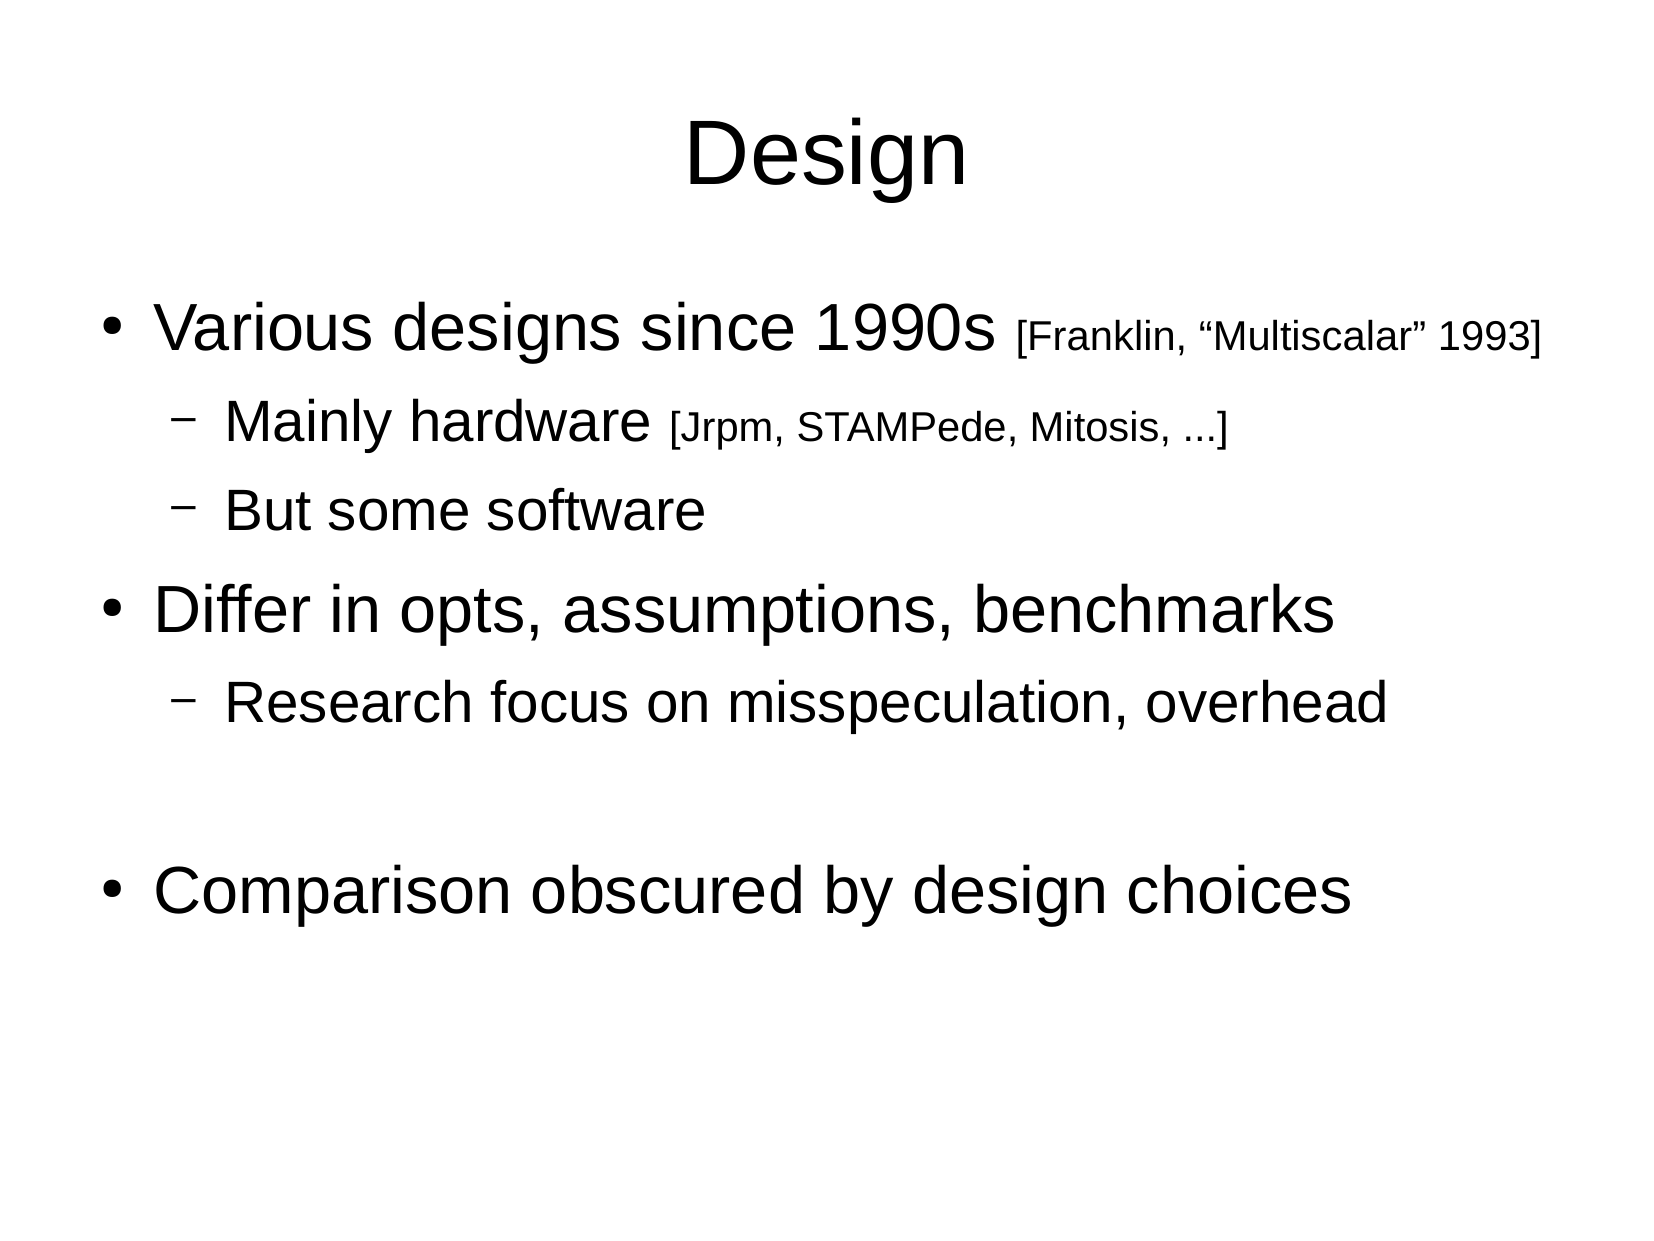

# Design
Various designs since 1990s [Franklin, “Multiscalar” 1993]
Mainly hardware [Jrpm, STAMPede, Mitosis, ...]
But some software
Differ in opts, assumptions, benchmarks
Research focus on misspeculation, overhead
Comparison obscured by design choices